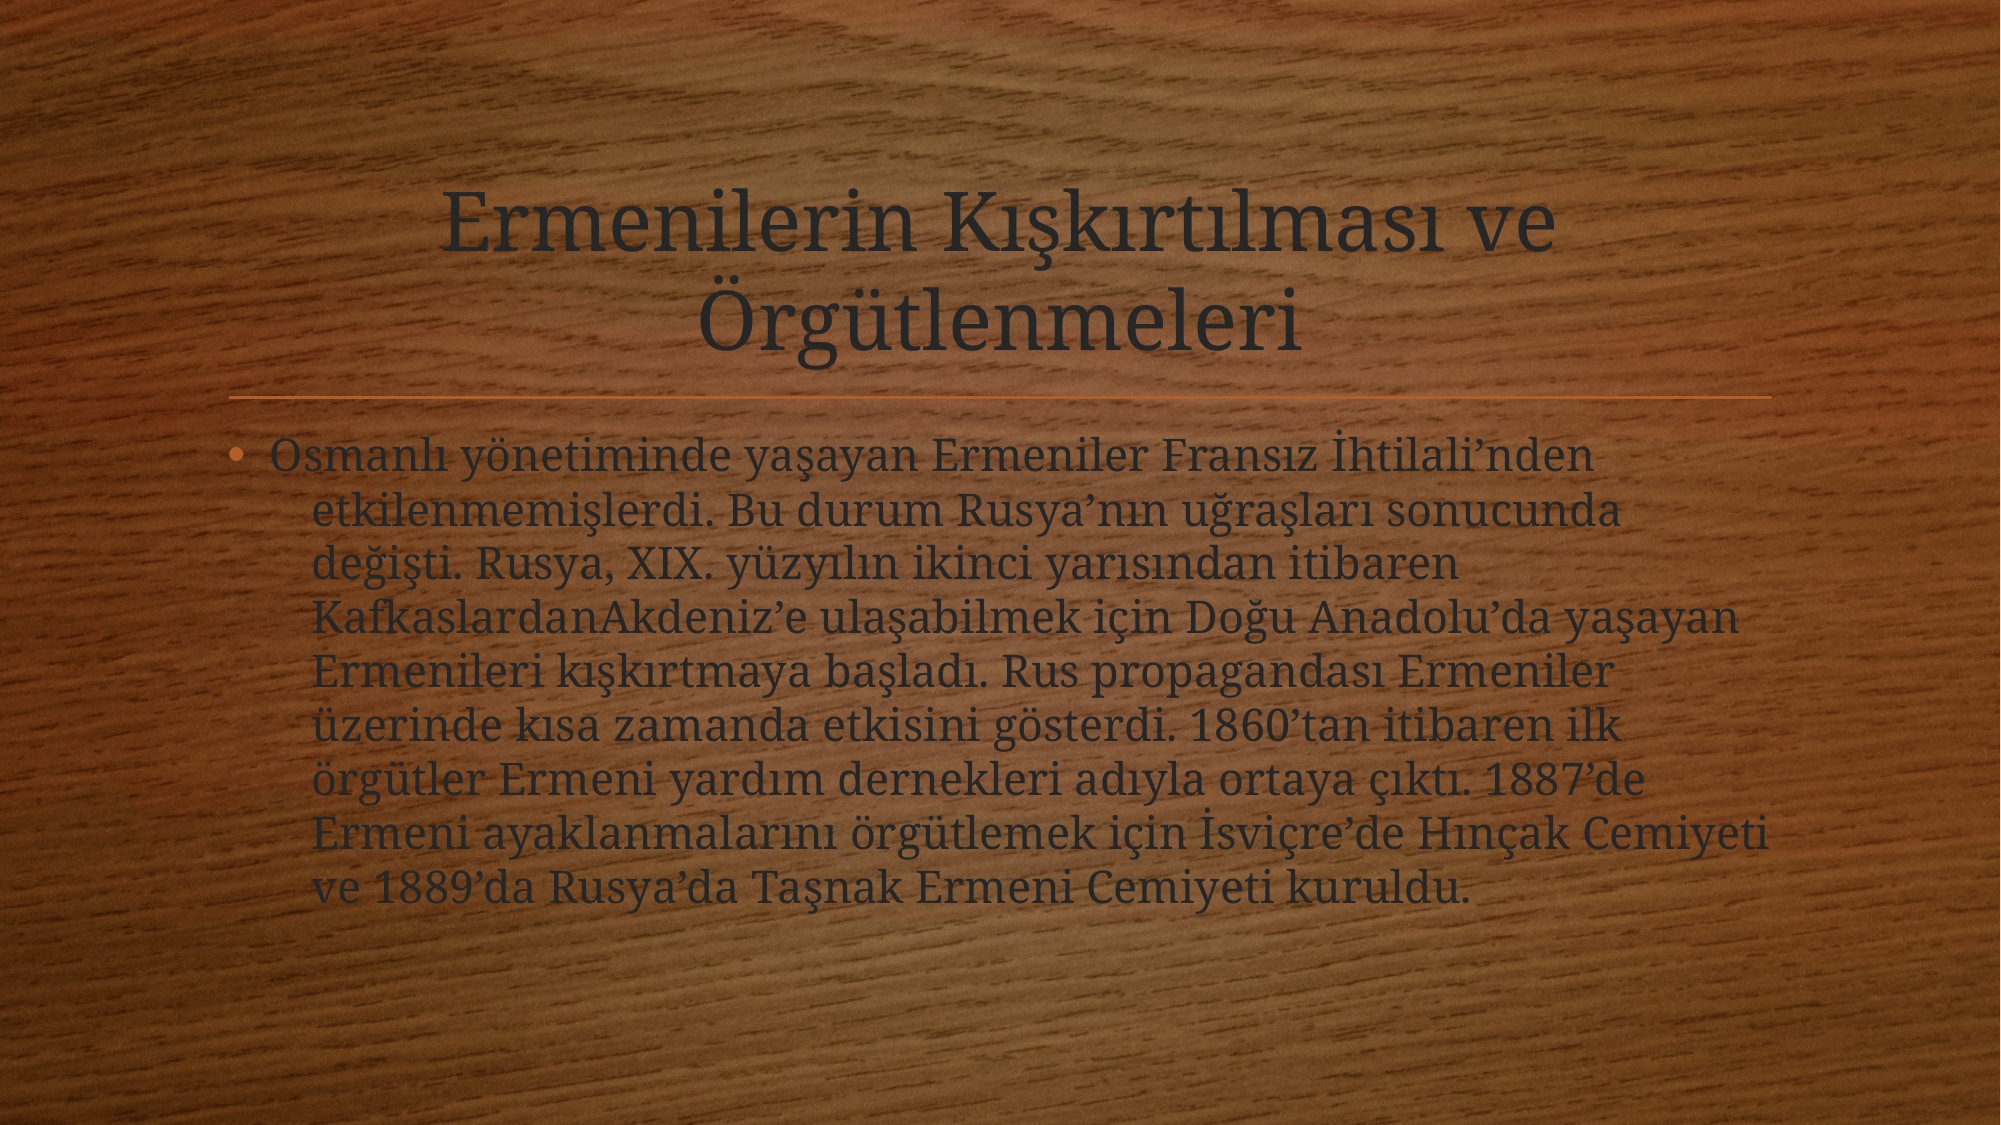

# Ermenilerin Kışkırtılması ve Örgütlenmeleri
Osmanlı yönetiminde yaşayan Ermeniler Fransız İhtilali’nden etkilenmemişlerdi. Bu durum Rusya’nın uğraşları sonucunda değişti. Rusya, XIX. yüzyılın ikinci yarısından itibaren KafkaslardanAkdeniz’e ulaşabilmek için Doğu Anadolu’da yaşayan Ermenileri kışkırtmaya başladı. Rus propagandası Ermeniler üzerinde kısa zamanda etkisini gösterdi. 1860’tan itibaren ilk örgütler Ermeni yardım dernekleri adıyla ortaya çıktı. 1887’de Ermeni ayaklanmalarını örgütlemek için İsviçre’de Hınçak Cemiyeti ve 1889’da Rusya’da Taşnak Ermeni Cemiyeti kuruldu.